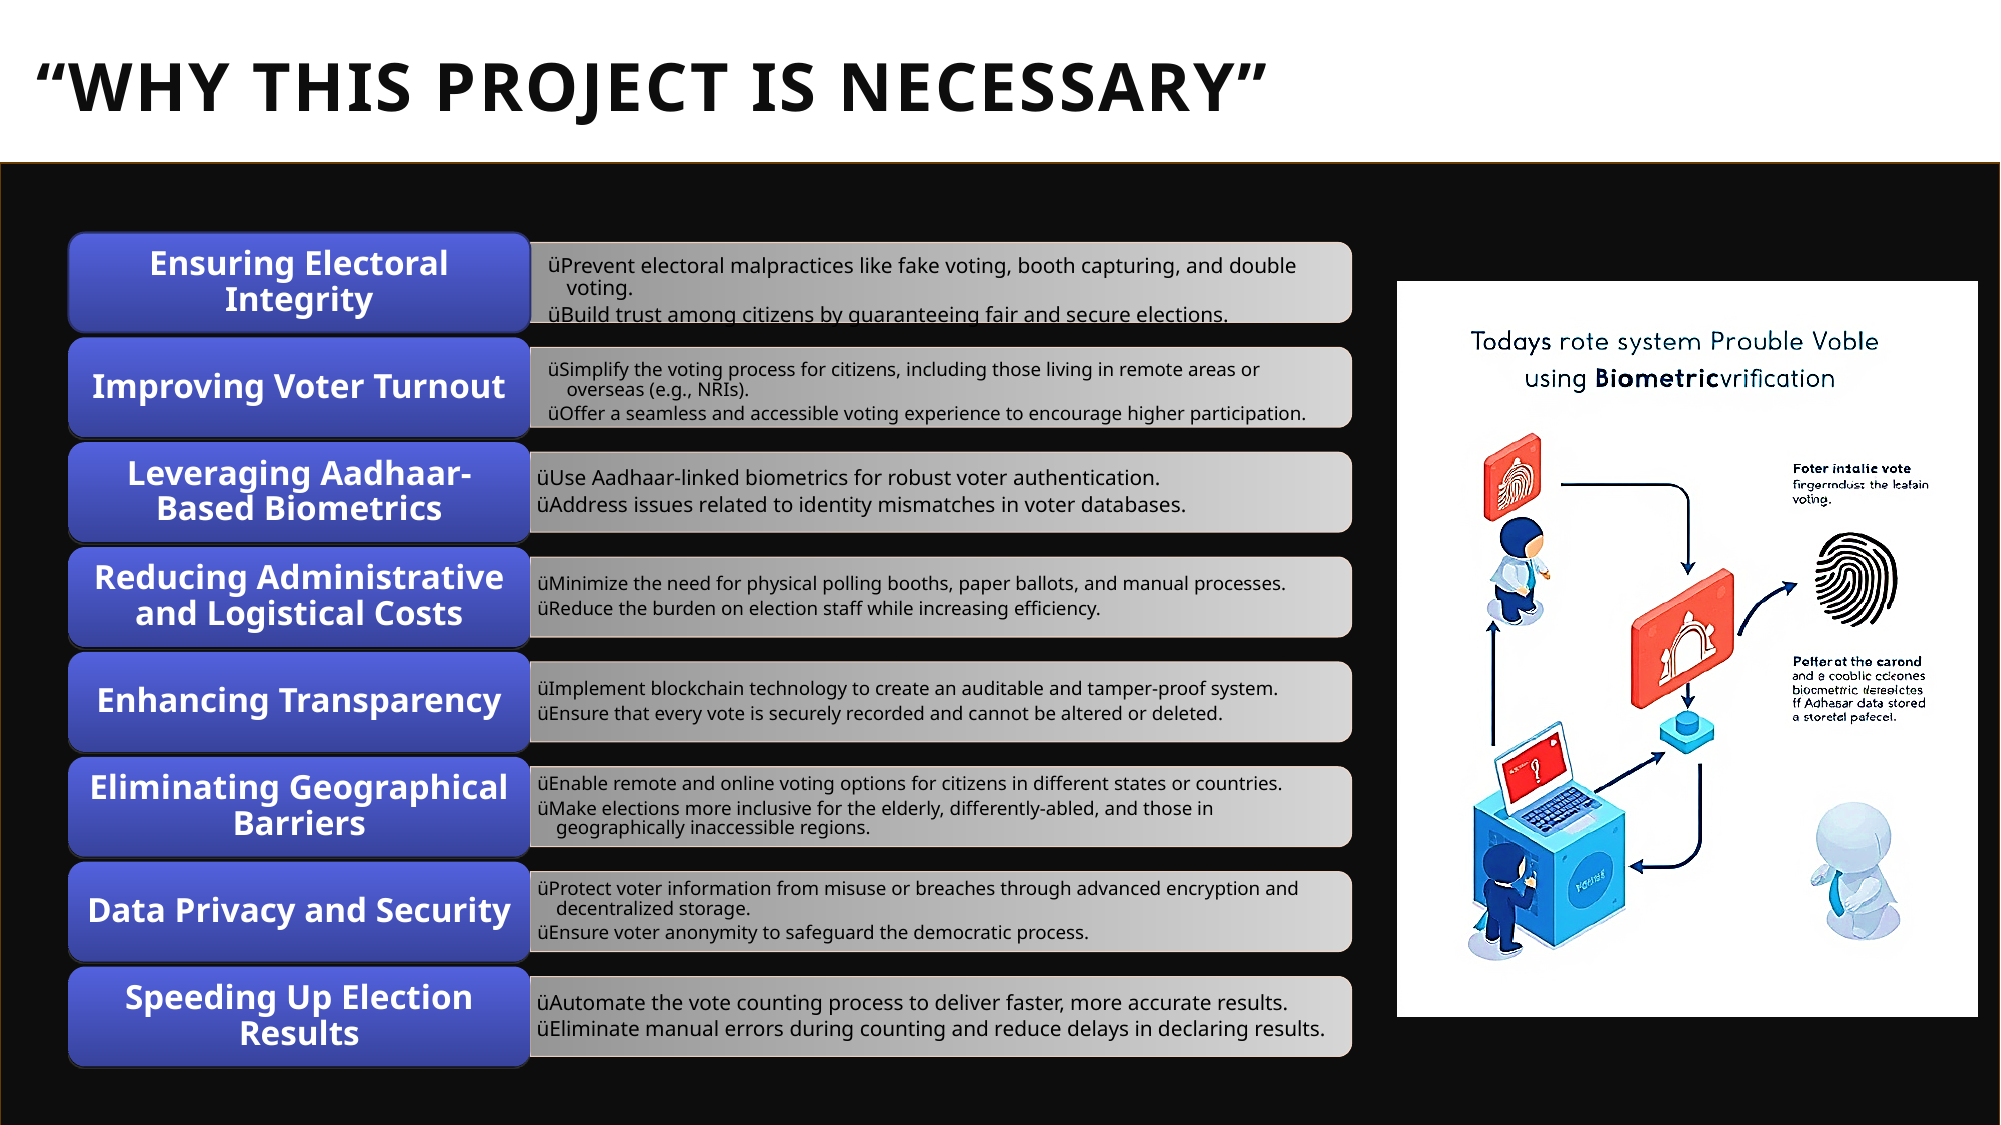

# “Why this project is necessary”
Ensuring Electoral Integrity
Prevent electoral malpractices like fake voting, booth capturing, and double voting.
Build trust among citizens by guaranteeing fair and secure elections.
Improving Voter Turnout
Simplify the voting process for citizens, including those living in remote areas or overseas (e.g., NRIs).
Offer a seamless and accessible voting experience to encourage higher participation.
Leveraging Aadhaar-Based Biometrics
Use Aadhaar-linked biometrics for robust voter authentication.
Address issues related to identity mismatches in voter databases.
Reducing Administrative and Logistical Costs
Minimize the need for physical polling booths, paper ballots, and manual processes.
Reduce the burden on election staff while increasing efficiency.
Enhancing Transparency
Implement blockchain technology to create an auditable and tamper-proof system.
Ensure that every vote is securely recorded and cannot be altered or deleted.
Eliminating Geographical Barriers
Enable remote and online voting options for citizens in different states or countries.
Make elections more inclusive for the elderly, differently-abled, and those in geographically inaccessible regions.
Data Privacy and Security
Protect voter information from misuse or breaches through advanced encryption and decentralized storage.
Ensure voter anonymity to safeguard the democratic process.
Speeding Up Election Results
Automate the vote counting process to deliver faster, more accurate results.
Eliminate manual errors during counting and reduce delays in declaring results.